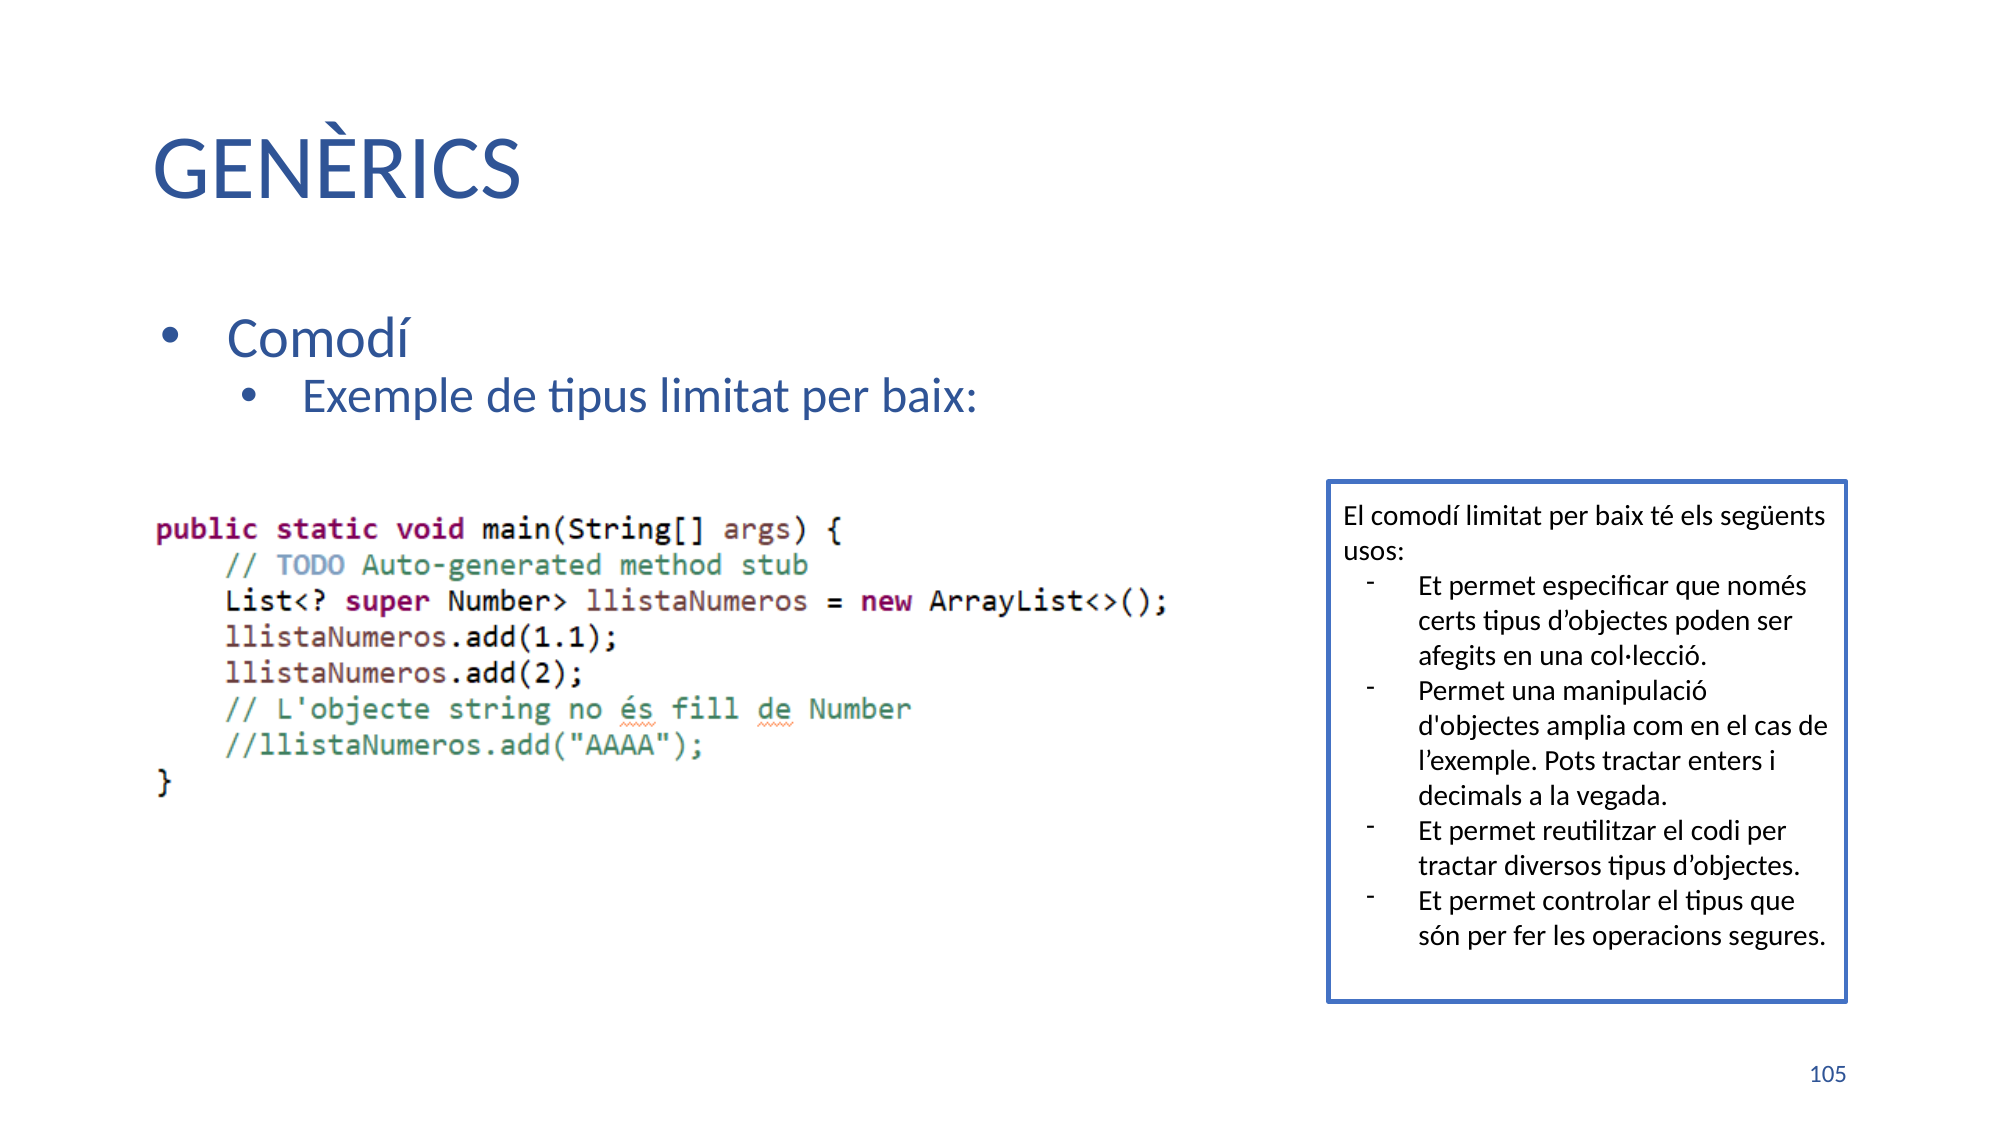

# GENÈRICS
Comodí
Exemple de tipus limitat per baix:
El comodí limitat per baix té els següents usos:
Et permet especificar que només certs tipus d’objectes poden ser afegits en una col·lecció.
Permet una manipulació d'objectes amplia com en el cas de l’exemple. Pots tractar enters i decimals a la vegada.
Et permet reutilitzar el codi per tractar diversos tipus d’objectes.
Et permet controlar el tipus que són per fer les operacions segures.